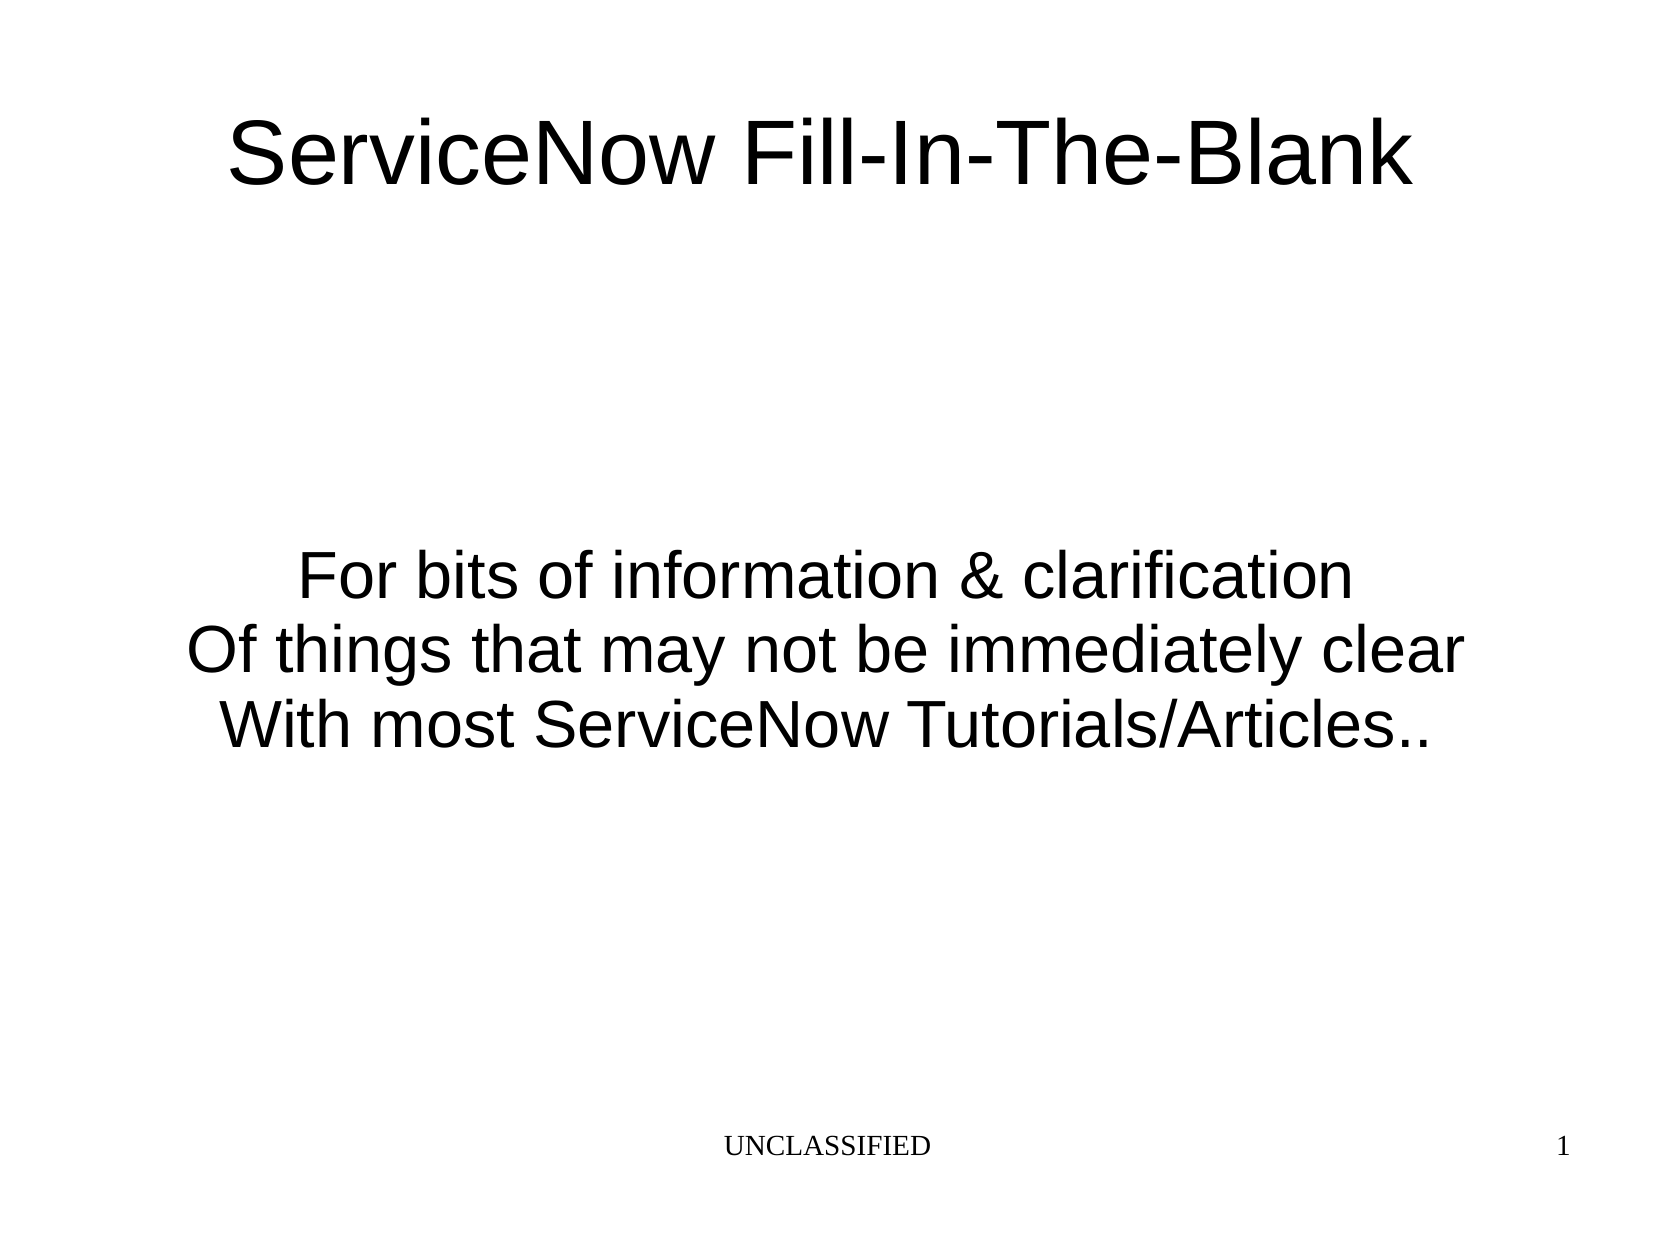

# ServiceNow Fill-In-The-Blank
For bits of information & clarification
Of things that may not be immediately clear
With most ServiceNow Tutorials/Articles..
UNCLASSIFIED
1